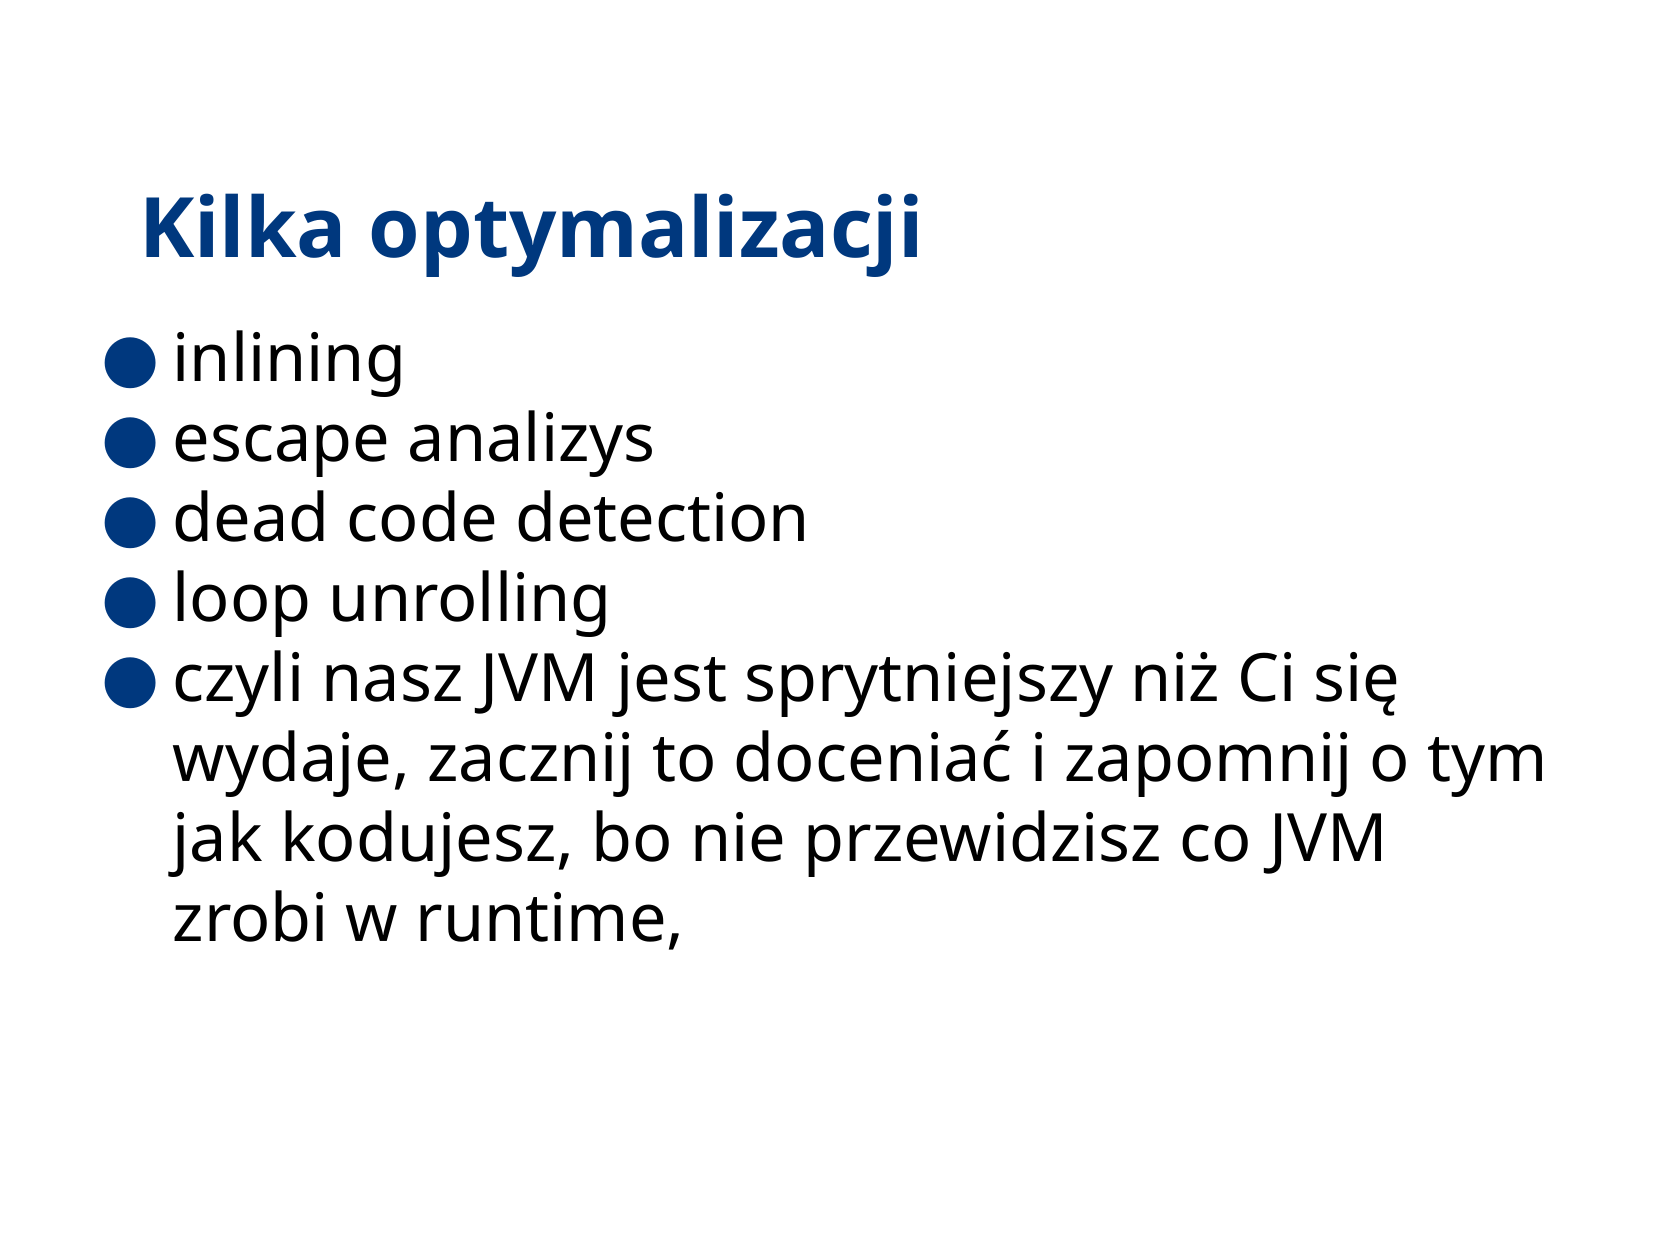

Kilka optymalizacji
# inlining
escape analizys
dead code detection
loop unrolling
czyli nasz JVM jest sprytniejszy niż Ci się wydaje, zacznij to doceniać i zapomnij o tym jak kodujesz, bo nie przewidzisz co JVM zrobi w runtime,